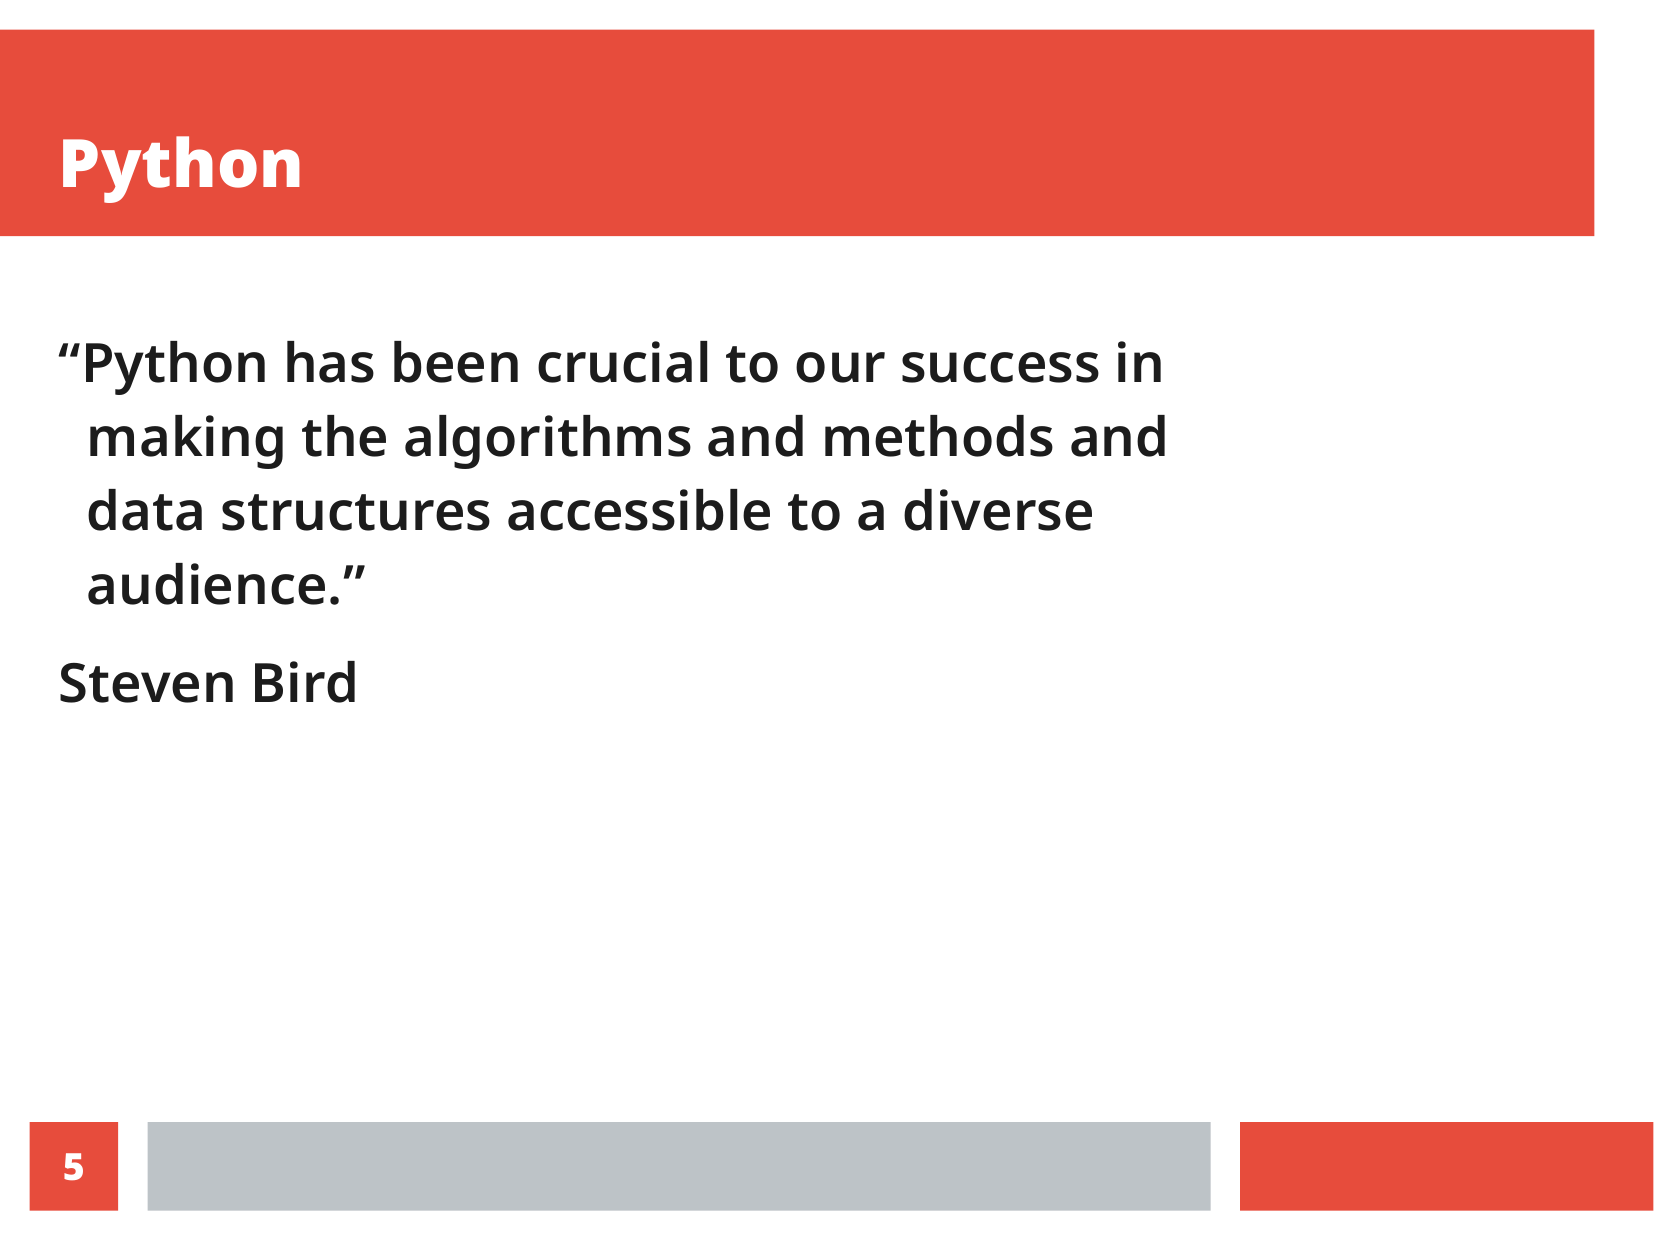

# Python
“Python has been crucial to our success in
 making the algorithms and methods and
 data structures accessible to a diverse
 audience.”
Steven Bird
5